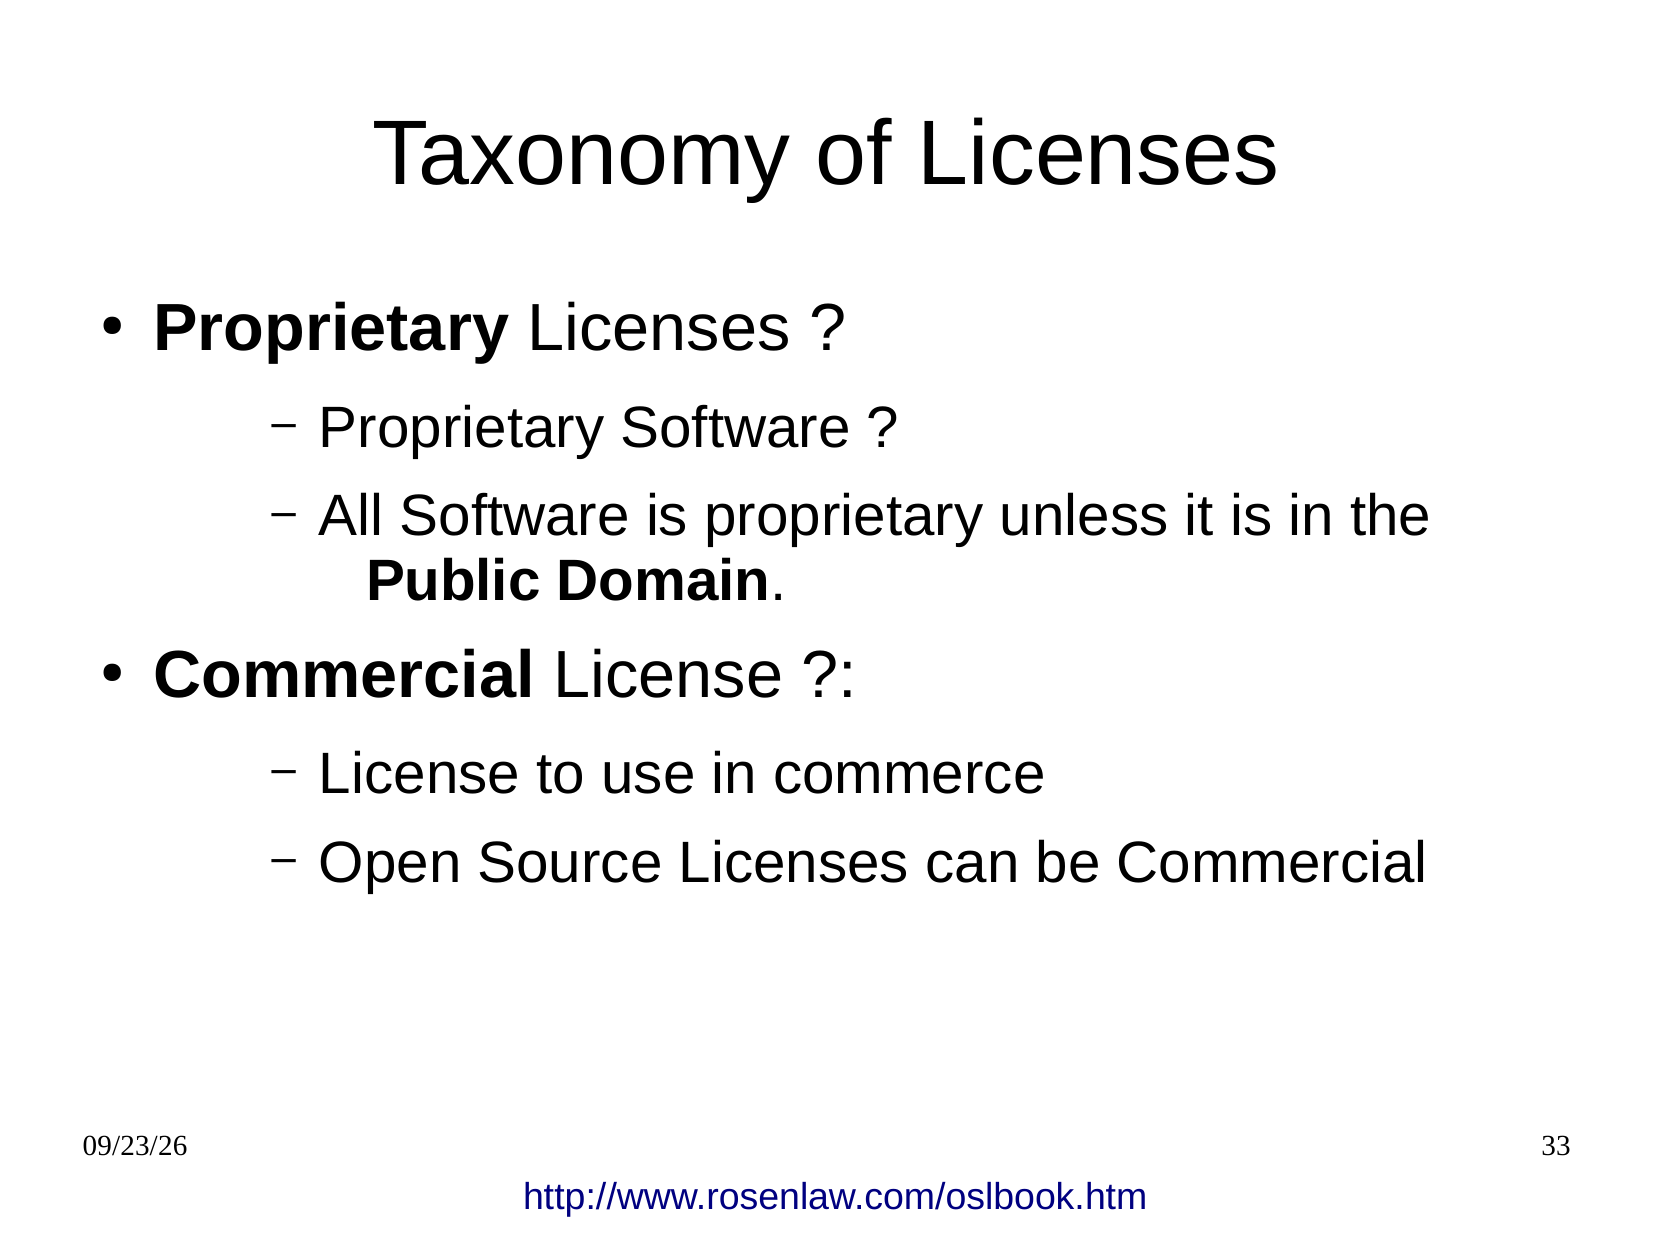

# Taxonomy of Licenses
Proprietary Licenses ?
Proprietary Software ?
All Software is proprietary unless it is in the Public Domain.
Commercial License ?:
License to use in commerce
Open Source Licenses can be Commercial
33
http://www.rosenlaw.com/oslbook.htm